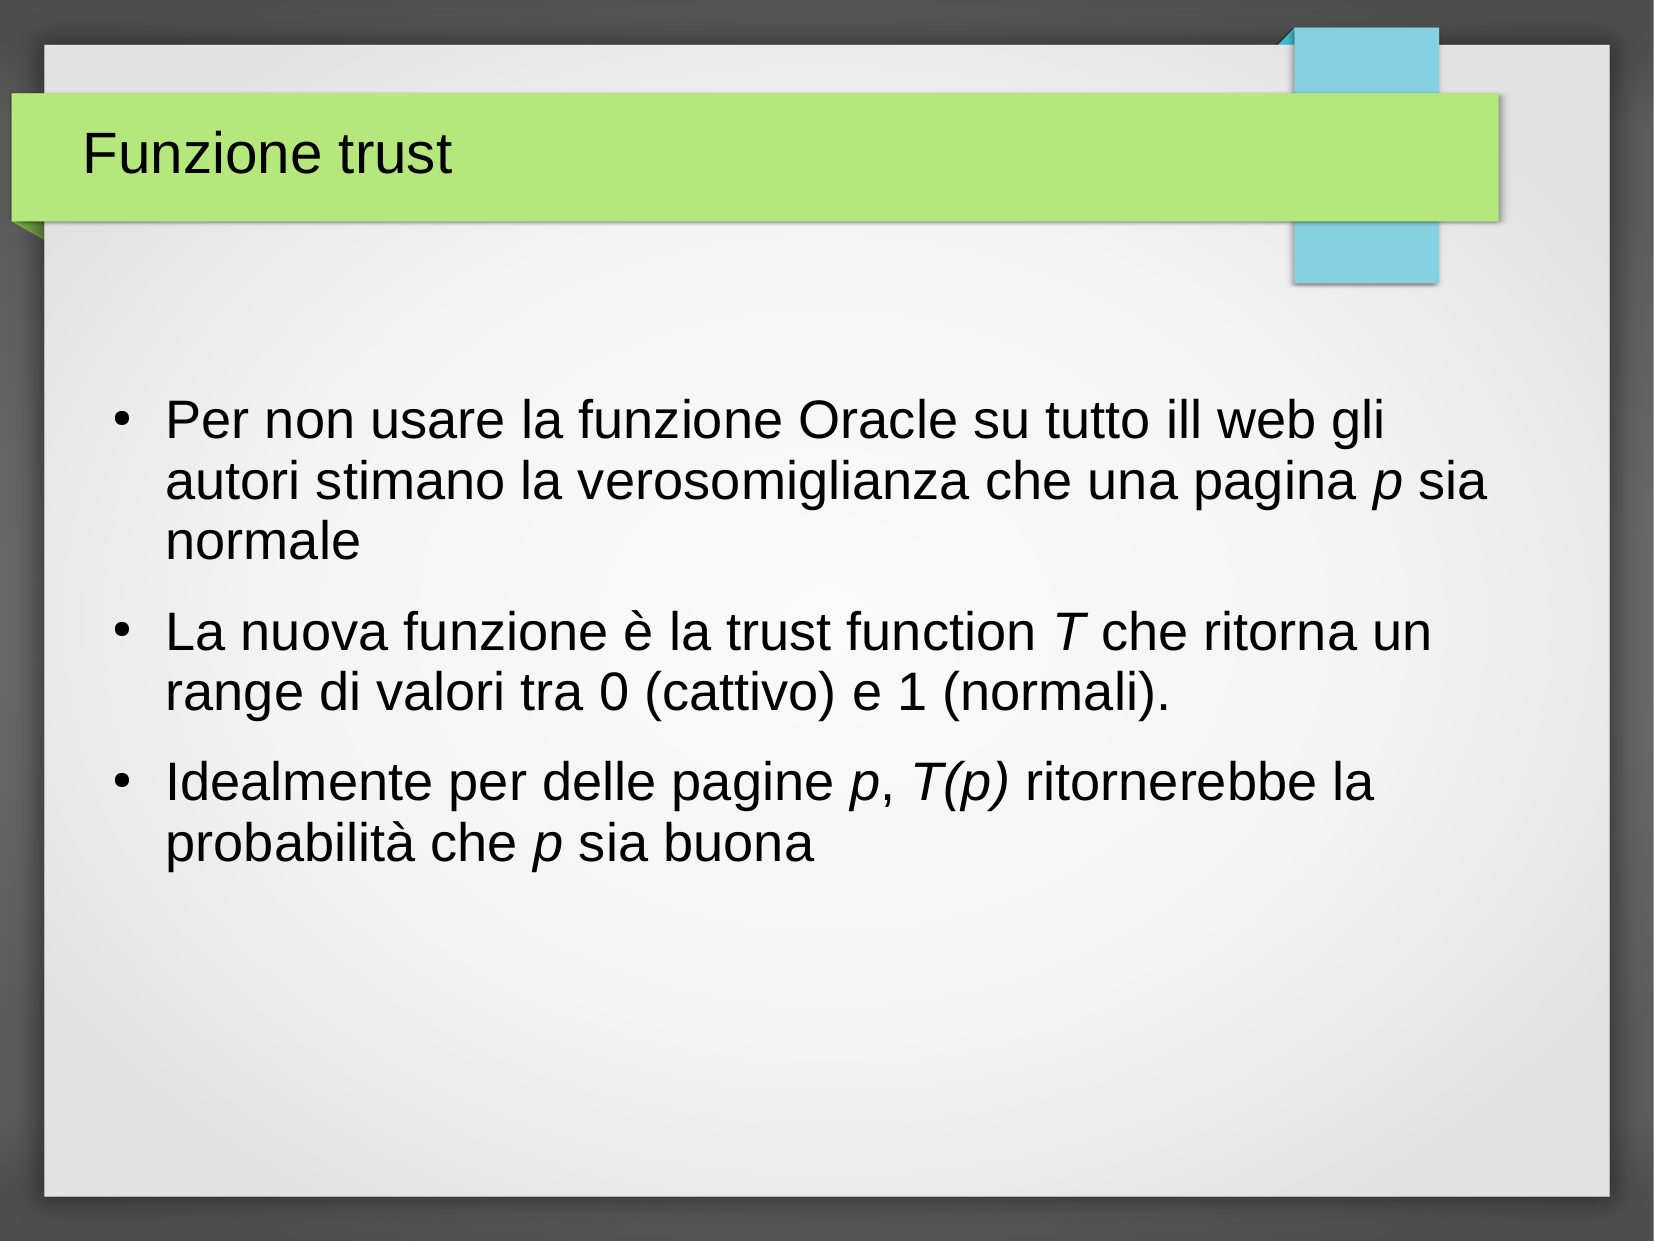

# Funzione trust
Per non usare la funzione Oracle su tutto ill web gli autori stimano la verosomiglianza che una pagina p sia normale
La nuova funzione è la trust function T che ritorna un range di valori tra 0 (cattivo) e 1 (normali).
Idealmente per delle pagine p, T(p) ritornerebbe la probabilità che p sia buona